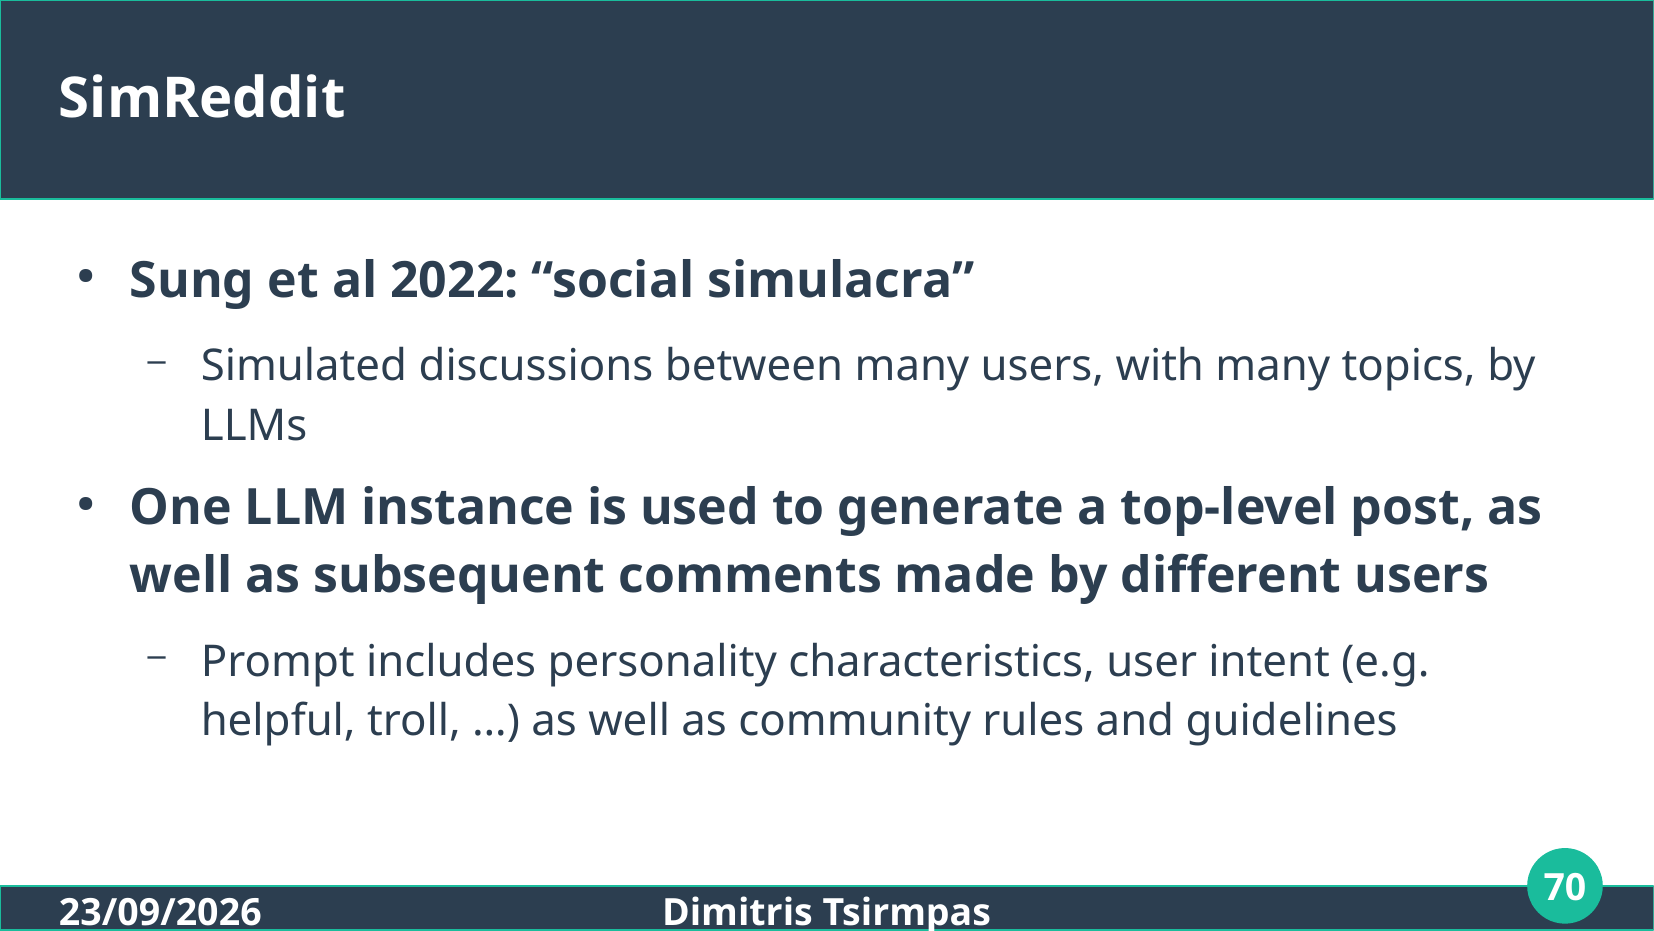

# SimReddit
Sung et al 2022: “social simulacra”
Simulated discussions between many users, with many topics, by LLMs
One LLM instance is used to generate a top-level post, as well as subsequent comments made by different users
Prompt includes personality characteristics, user intent (e.g. helpful, troll, …) as well as community rules and guidelines
70
Dimitris Tsirmpas